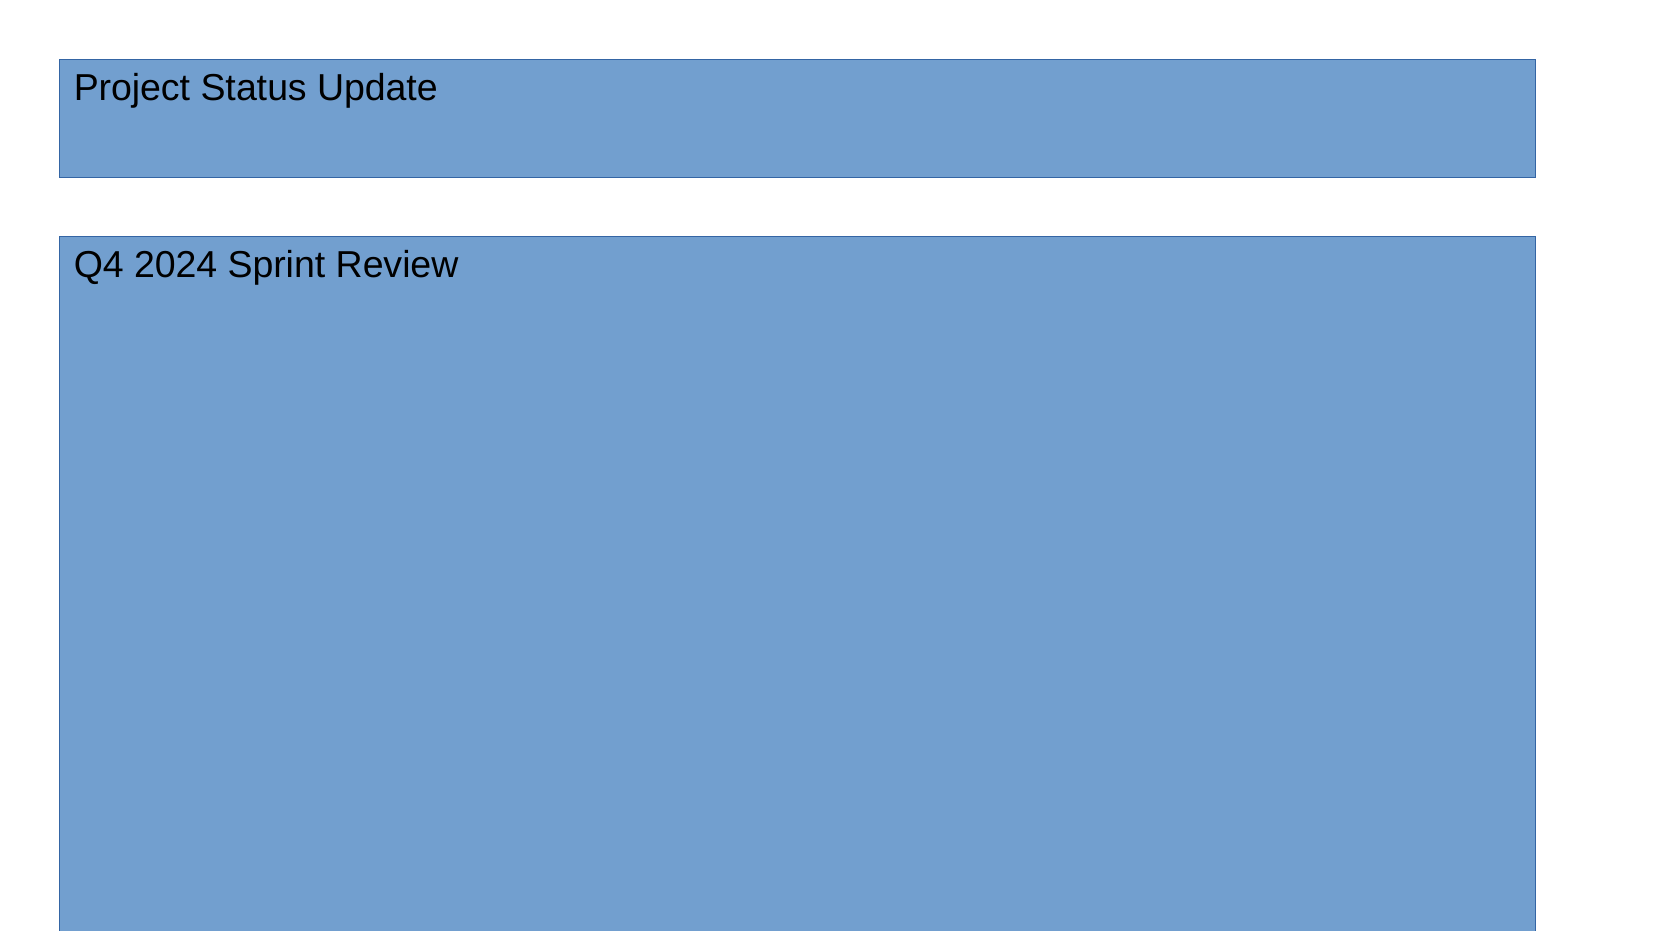

Project Status Update
Q4 2024 Sprint Review